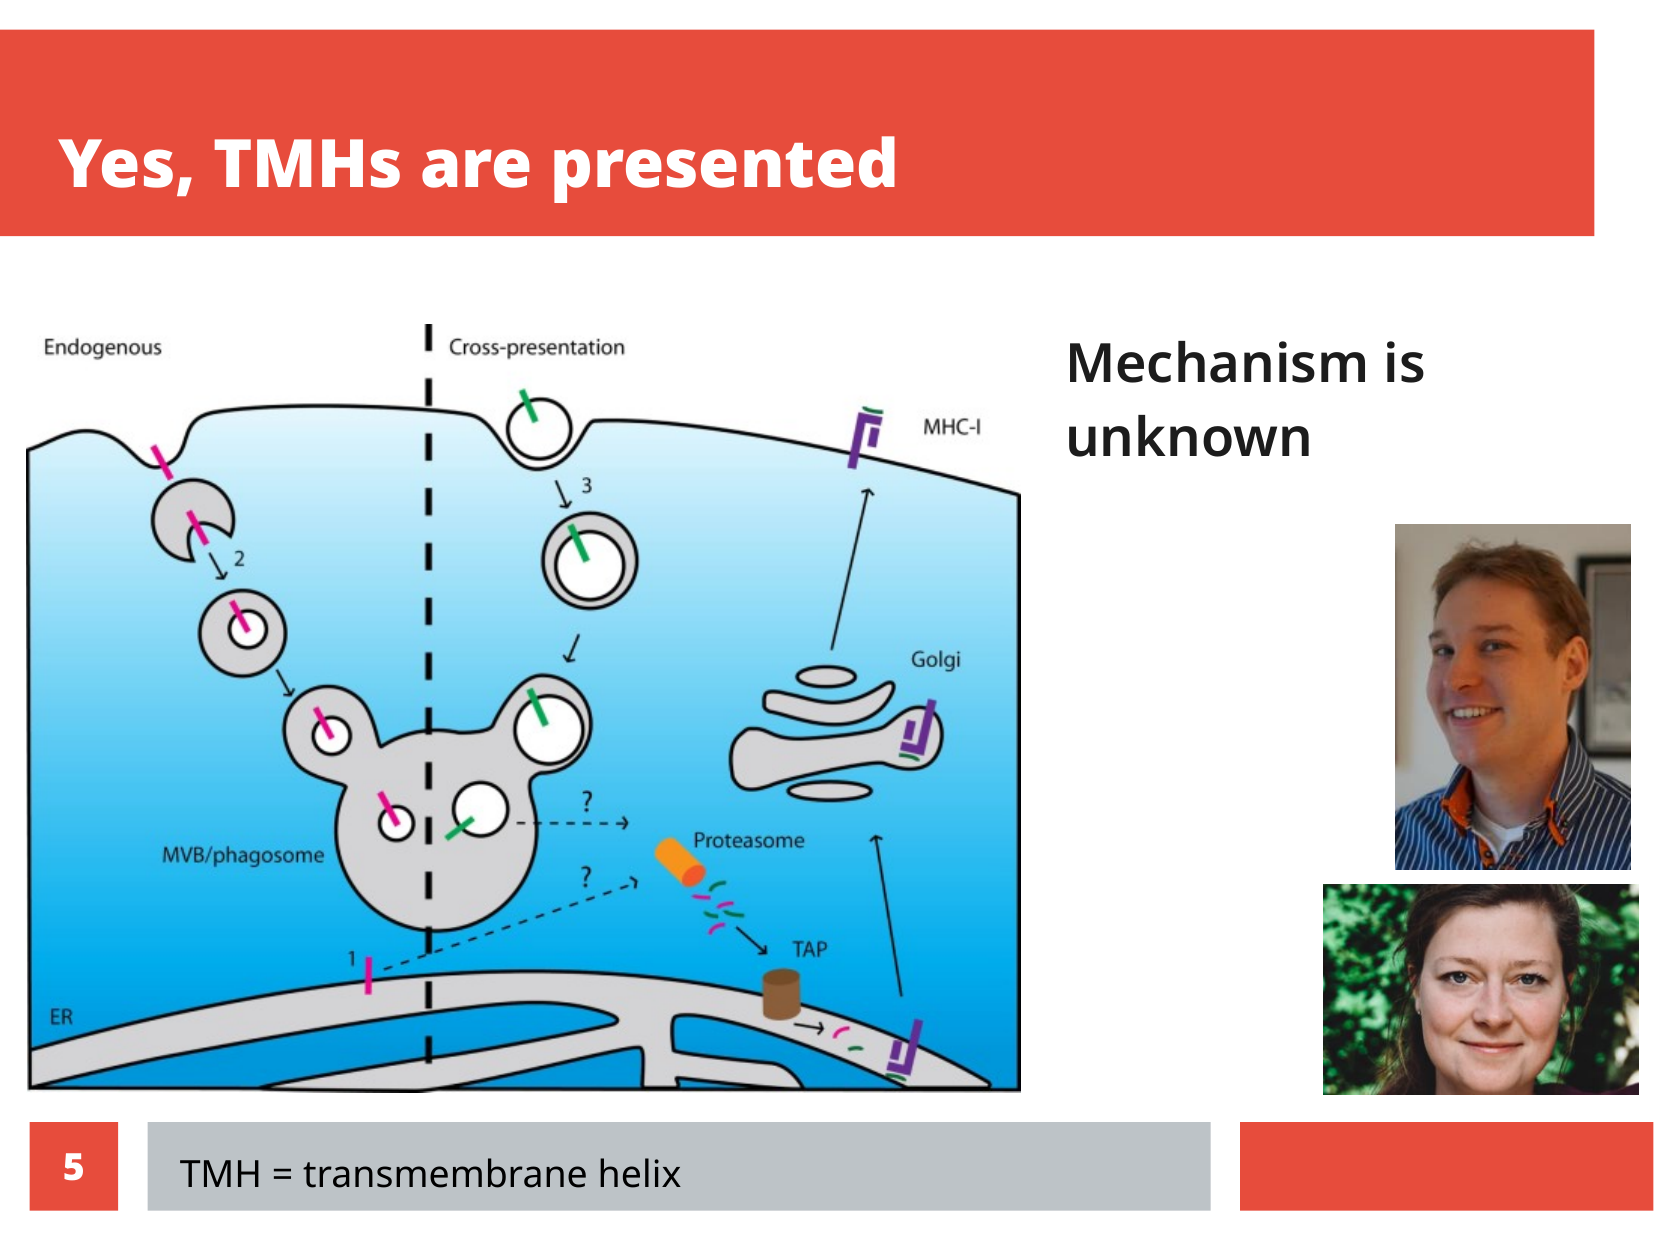

# Yes, TMHs are presented
Mechanism is unknown
5
TMH = transmembrane helix